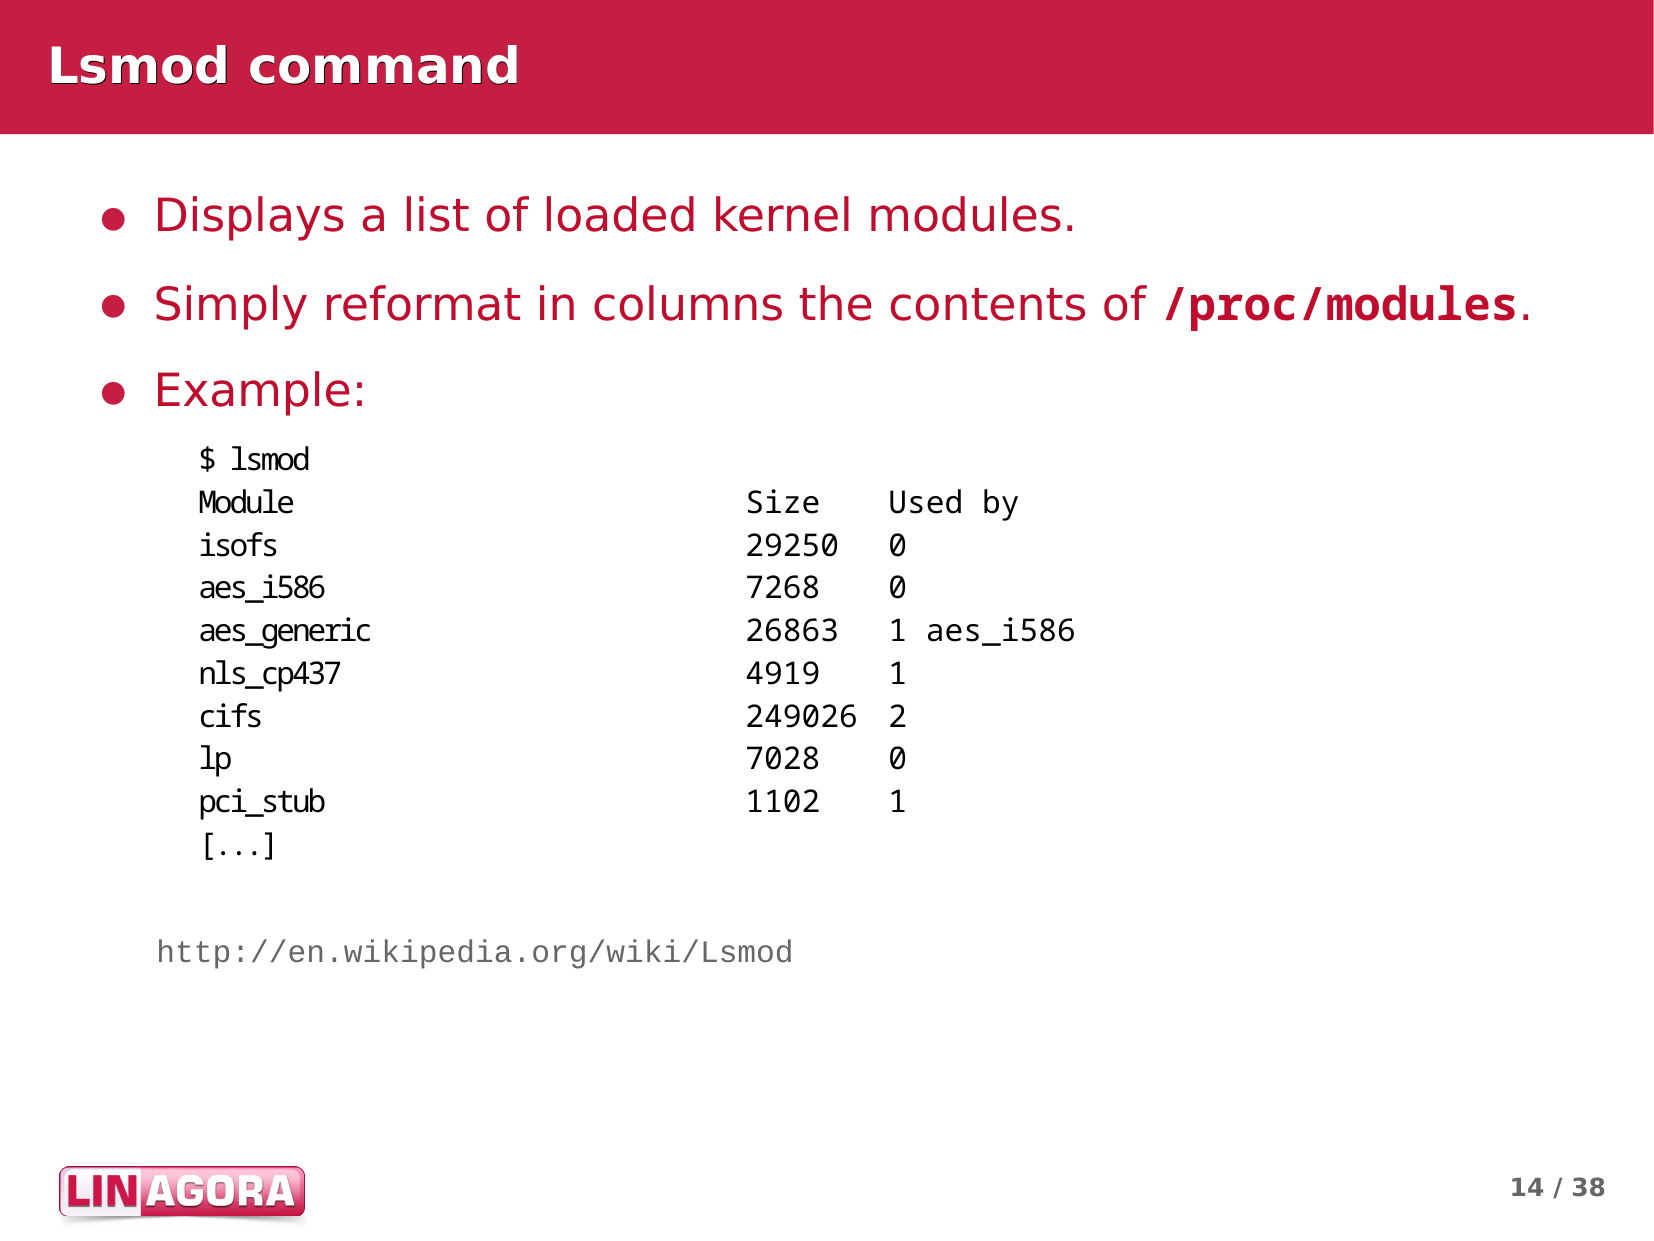

# Lsmod command
Displays a list of loaded kernel modules.
Simply reformat in columns the contents of /proc/modules.
Example:
| $ lsmod Module isofs aes\_i586 aes\_generic nls\_cp437 cifs lp pci\_stub [...] | Size 29250 7268 26863 4919 249026 7028 1102 | Used by 0 0 1 aes\_i586 1 2 0 1 |
| --- | --- | --- |
http://en.wikipedia.org/wiki/Lsmod